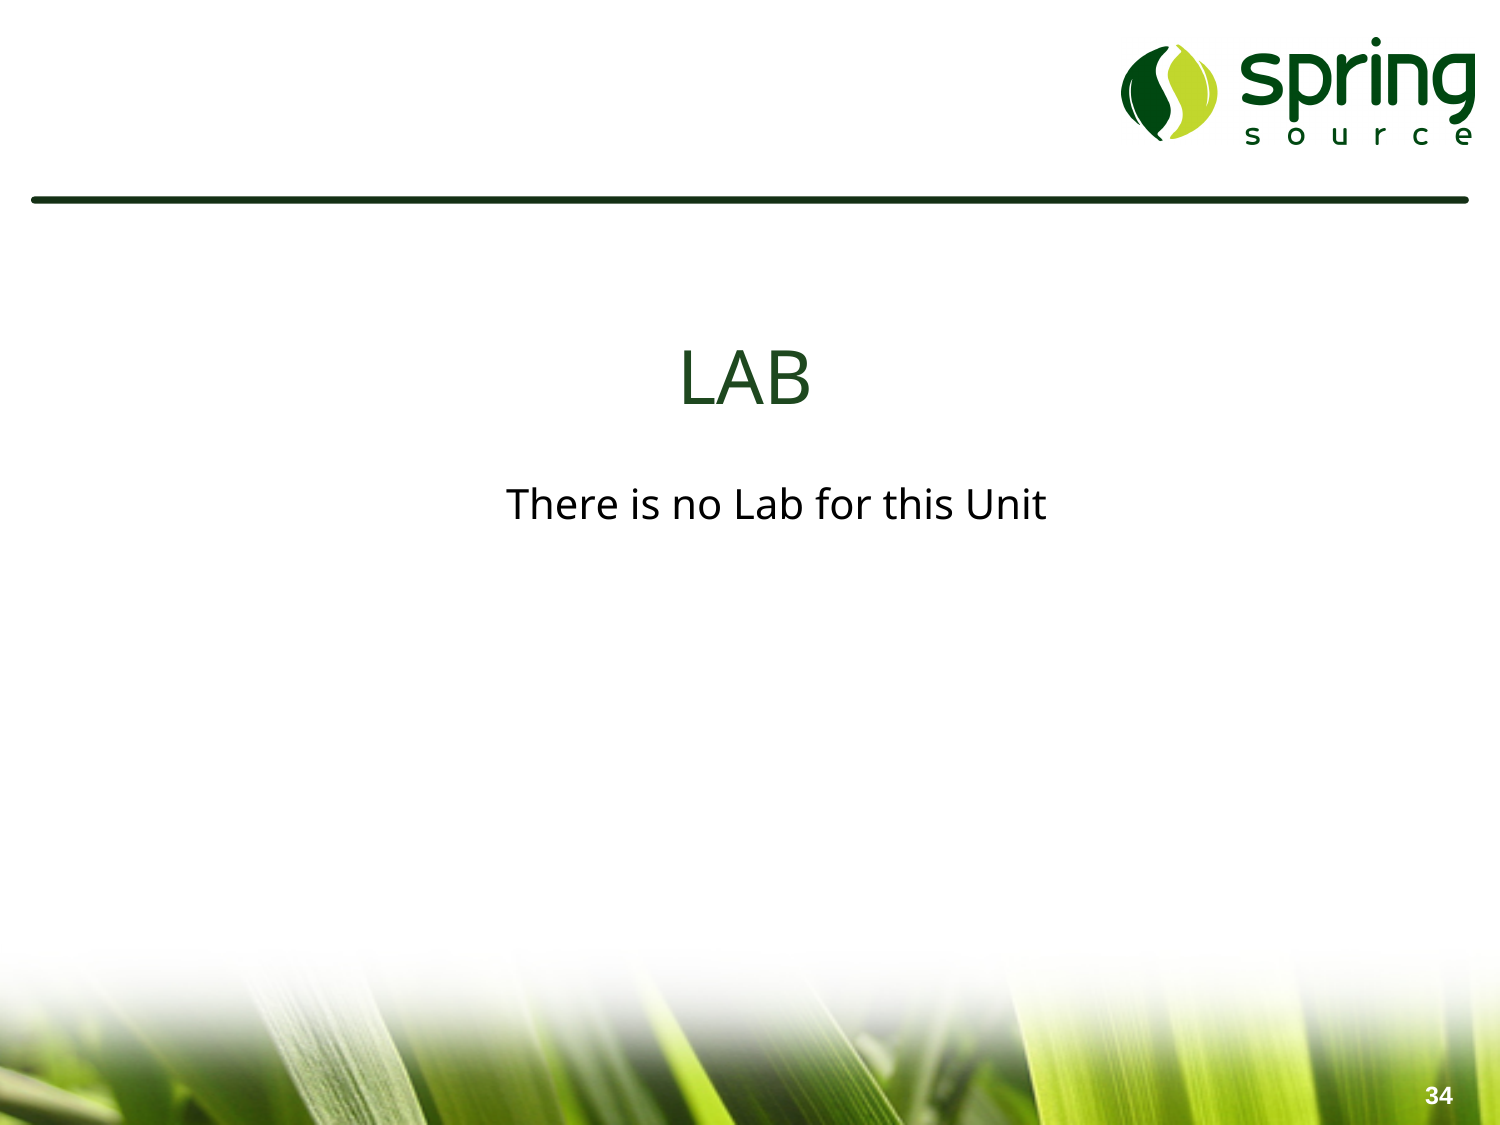

# LAB
There is no Lab for this Unit